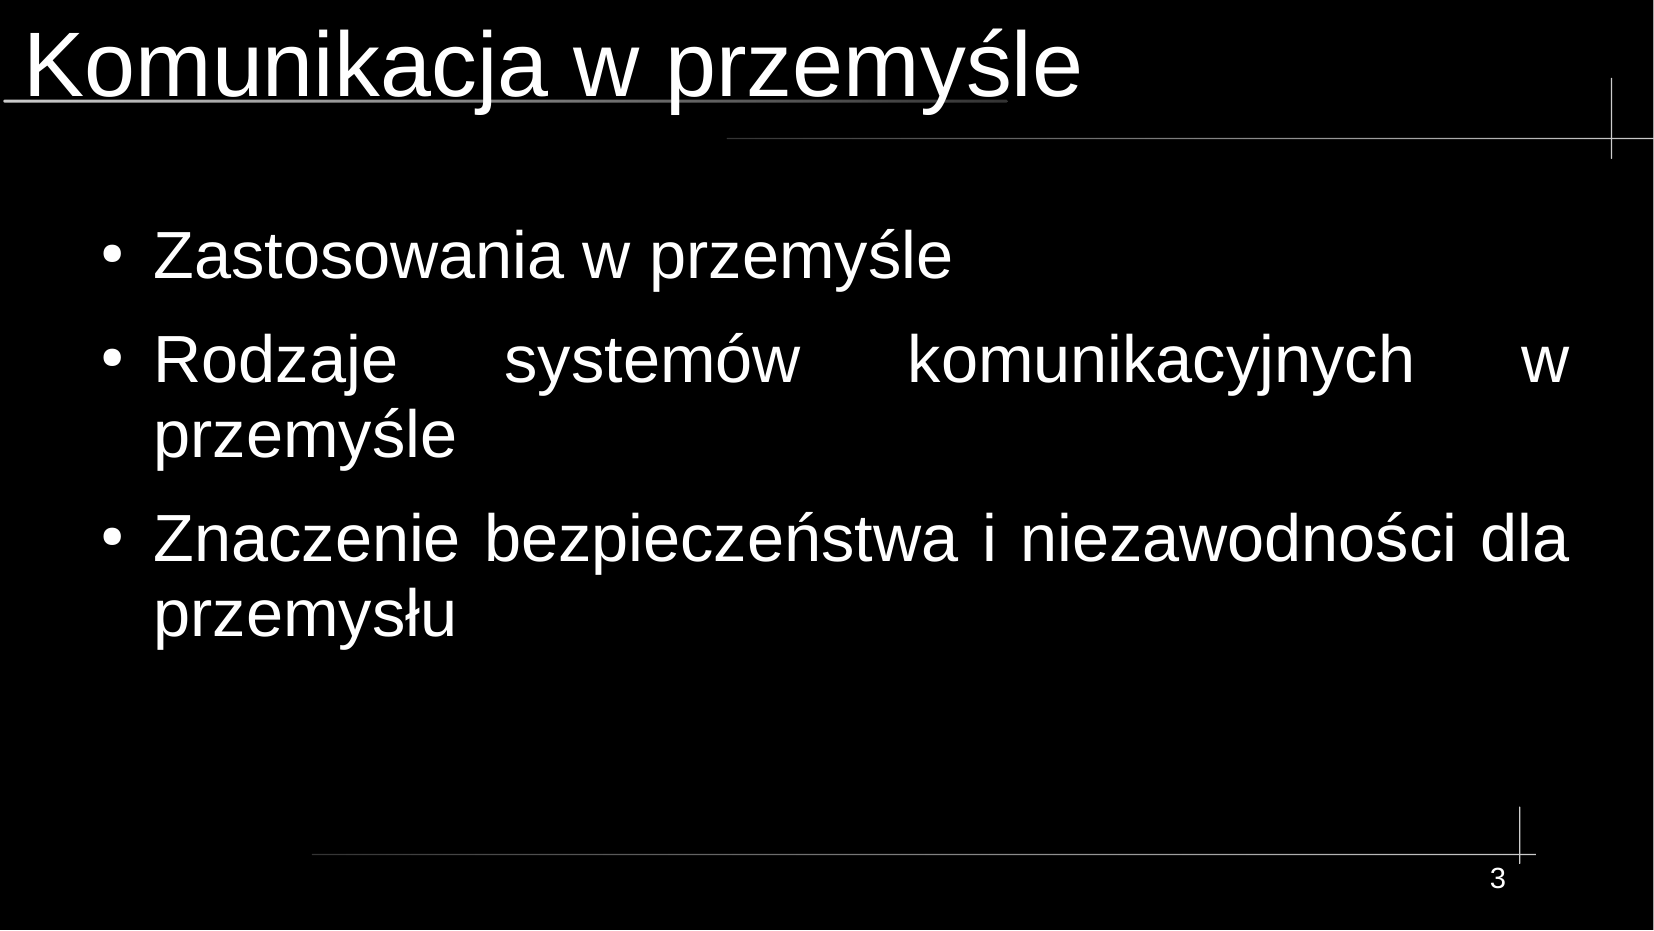

# Komunikacja w przemyśle
Zastosowania w przemyśle
Rodzaje systemów komunikacyjnych w przemyśle
Znaczenie bezpieczeństwa i niezawodności dla przemysłu
3